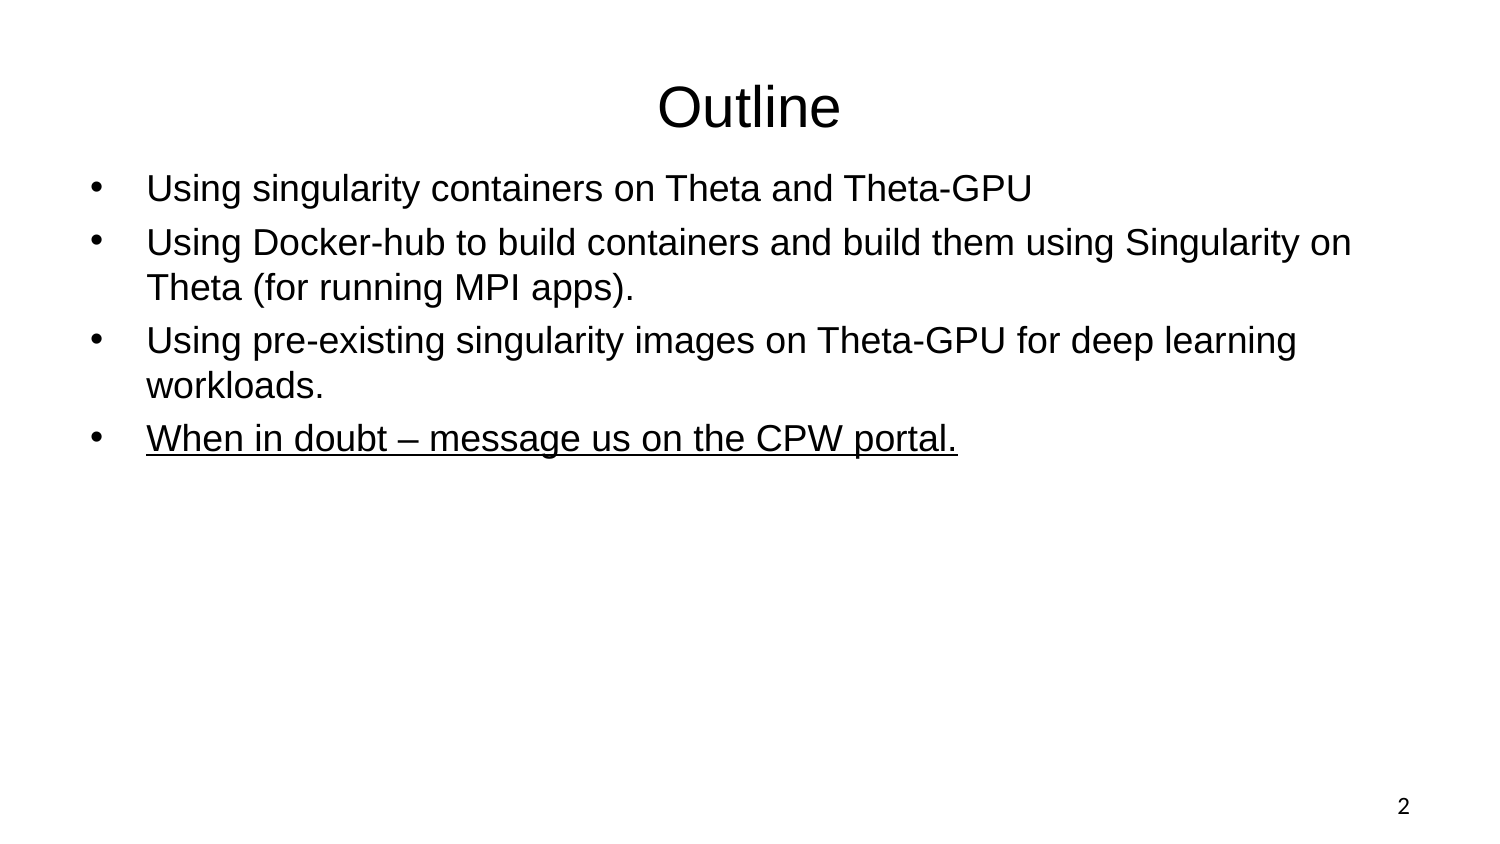

# Outline
Using singularity containers on Theta and Theta-GPU
Using Docker-hub to build containers and build them using Singularity on Theta (for running MPI apps).
Using pre-existing singularity images on Theta-GPU for deep learning workloads.
When in doubt – message us on the CPW portal.